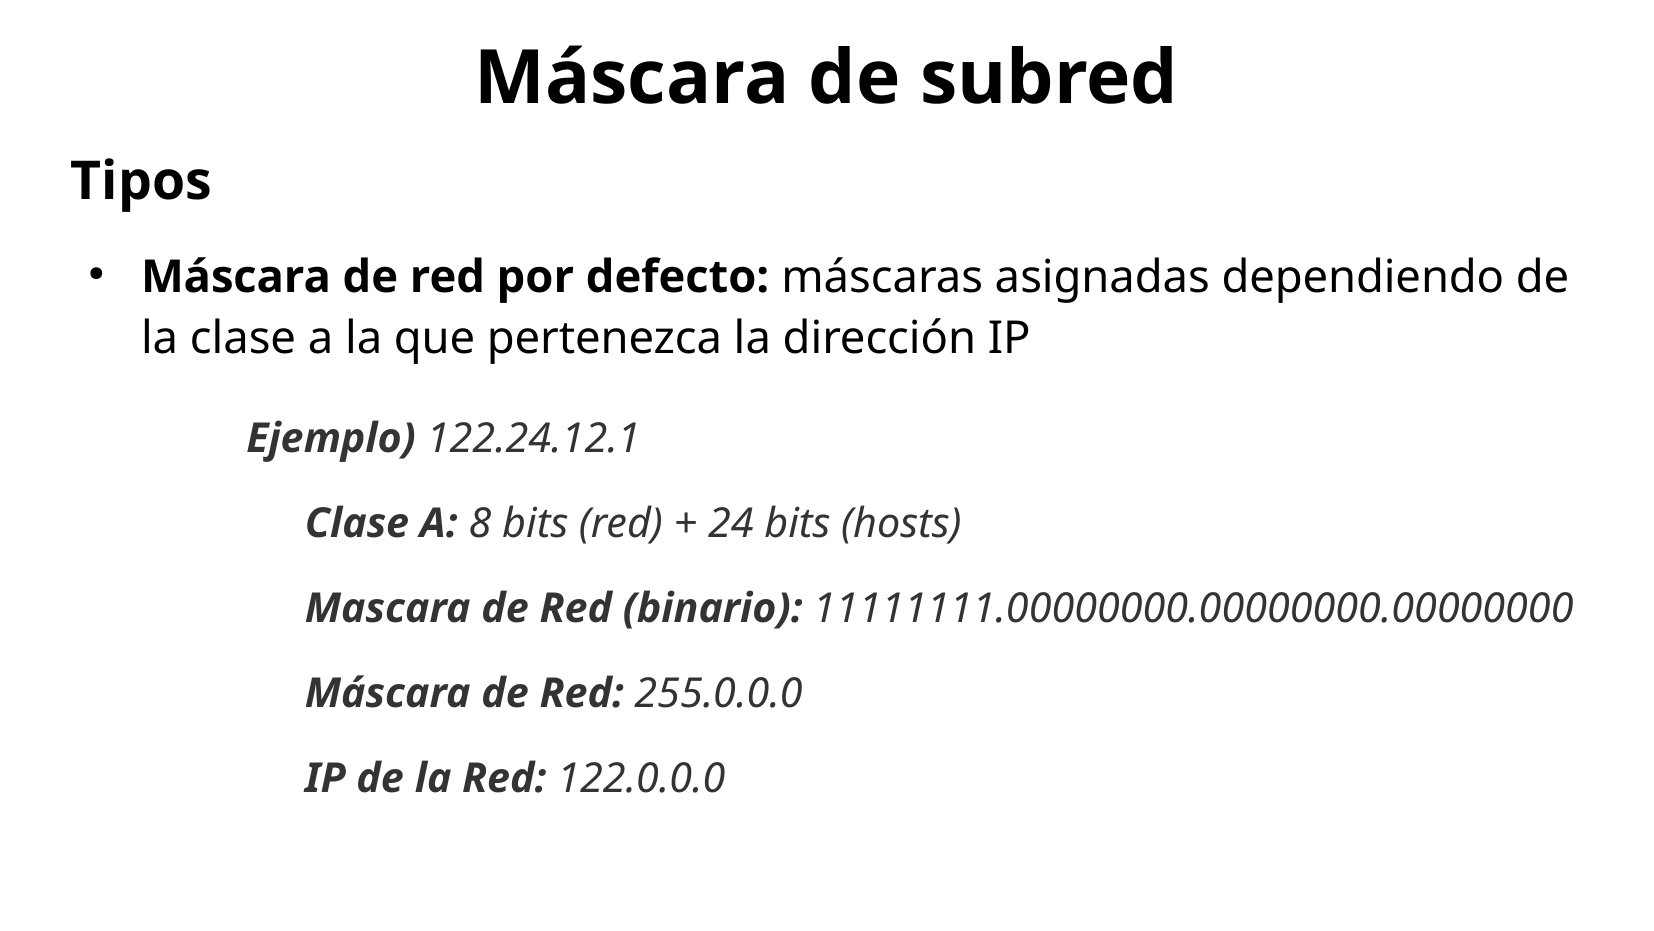

# Máscara de subred
Tipos
Máscara de red por defecto: máscaras asignadas dependiendo de la clase a la que pertenezca la dirección IP
Ejemplo) 122.24.12.1
Clase A: 8 bits (red) + 24 bits (hosts)
Mascara de Red (binario): 11111111.00000000.00000000.00000000
Máscara de Red: 255.0.0.0
IP de la Red: 122.0.0.0